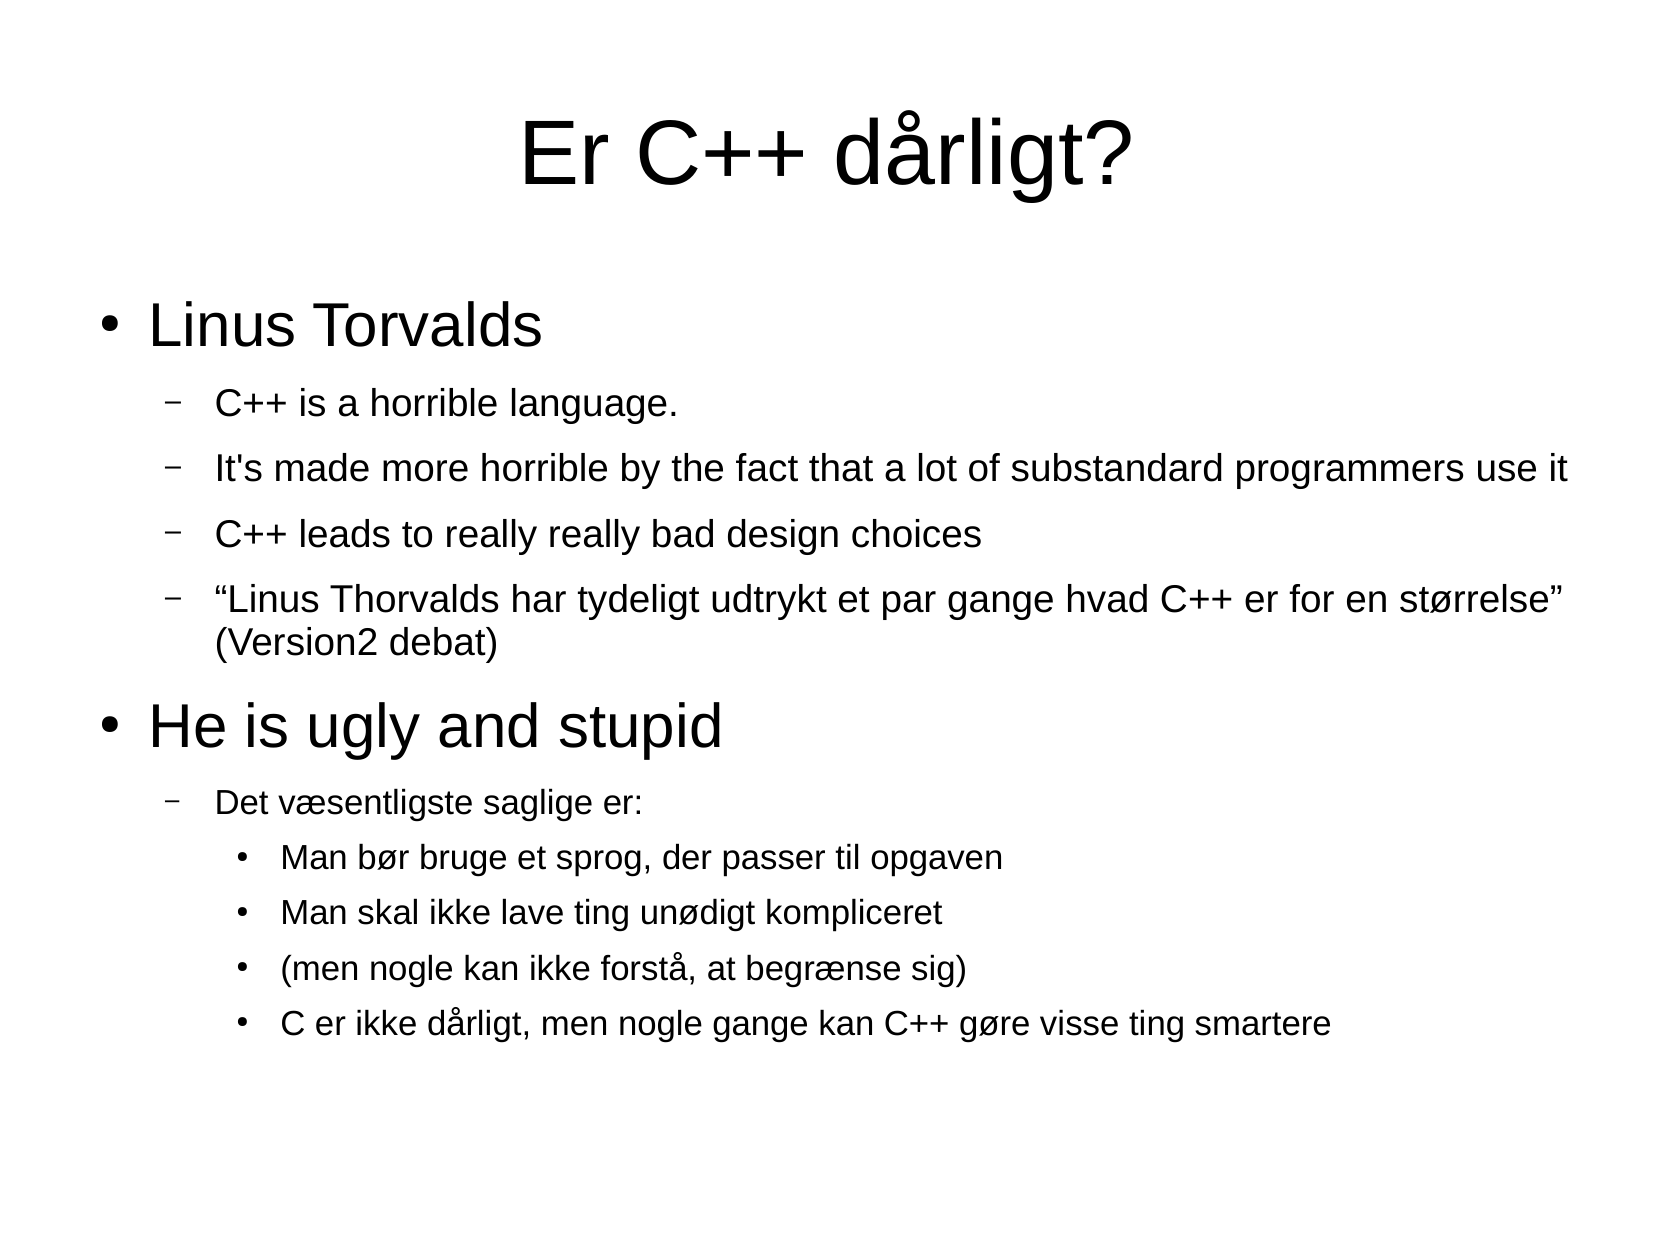

Er C++ dårligt?
# Linus Torvalds
C++ is a horrible language.
It's made more horrible by the fact that a lot of substandard programmers use it
C++ leads to really really bad design choices
“Linus Thorvalds har tydeligt udtrykt et par gange hvad C++ er for en størrelse”
(Version2 debat)
He is ugly and stupid
Det væsentligste saglige er:
Man bør bruge et sprog, der passer til opgaven
Man skal ikke lave ting unødigt kompliceret
(men nogle kan ikke forstå, at begrænse sig)
C er ikke dårligt, men nogle gange kan C++ gøre visse ting smartere